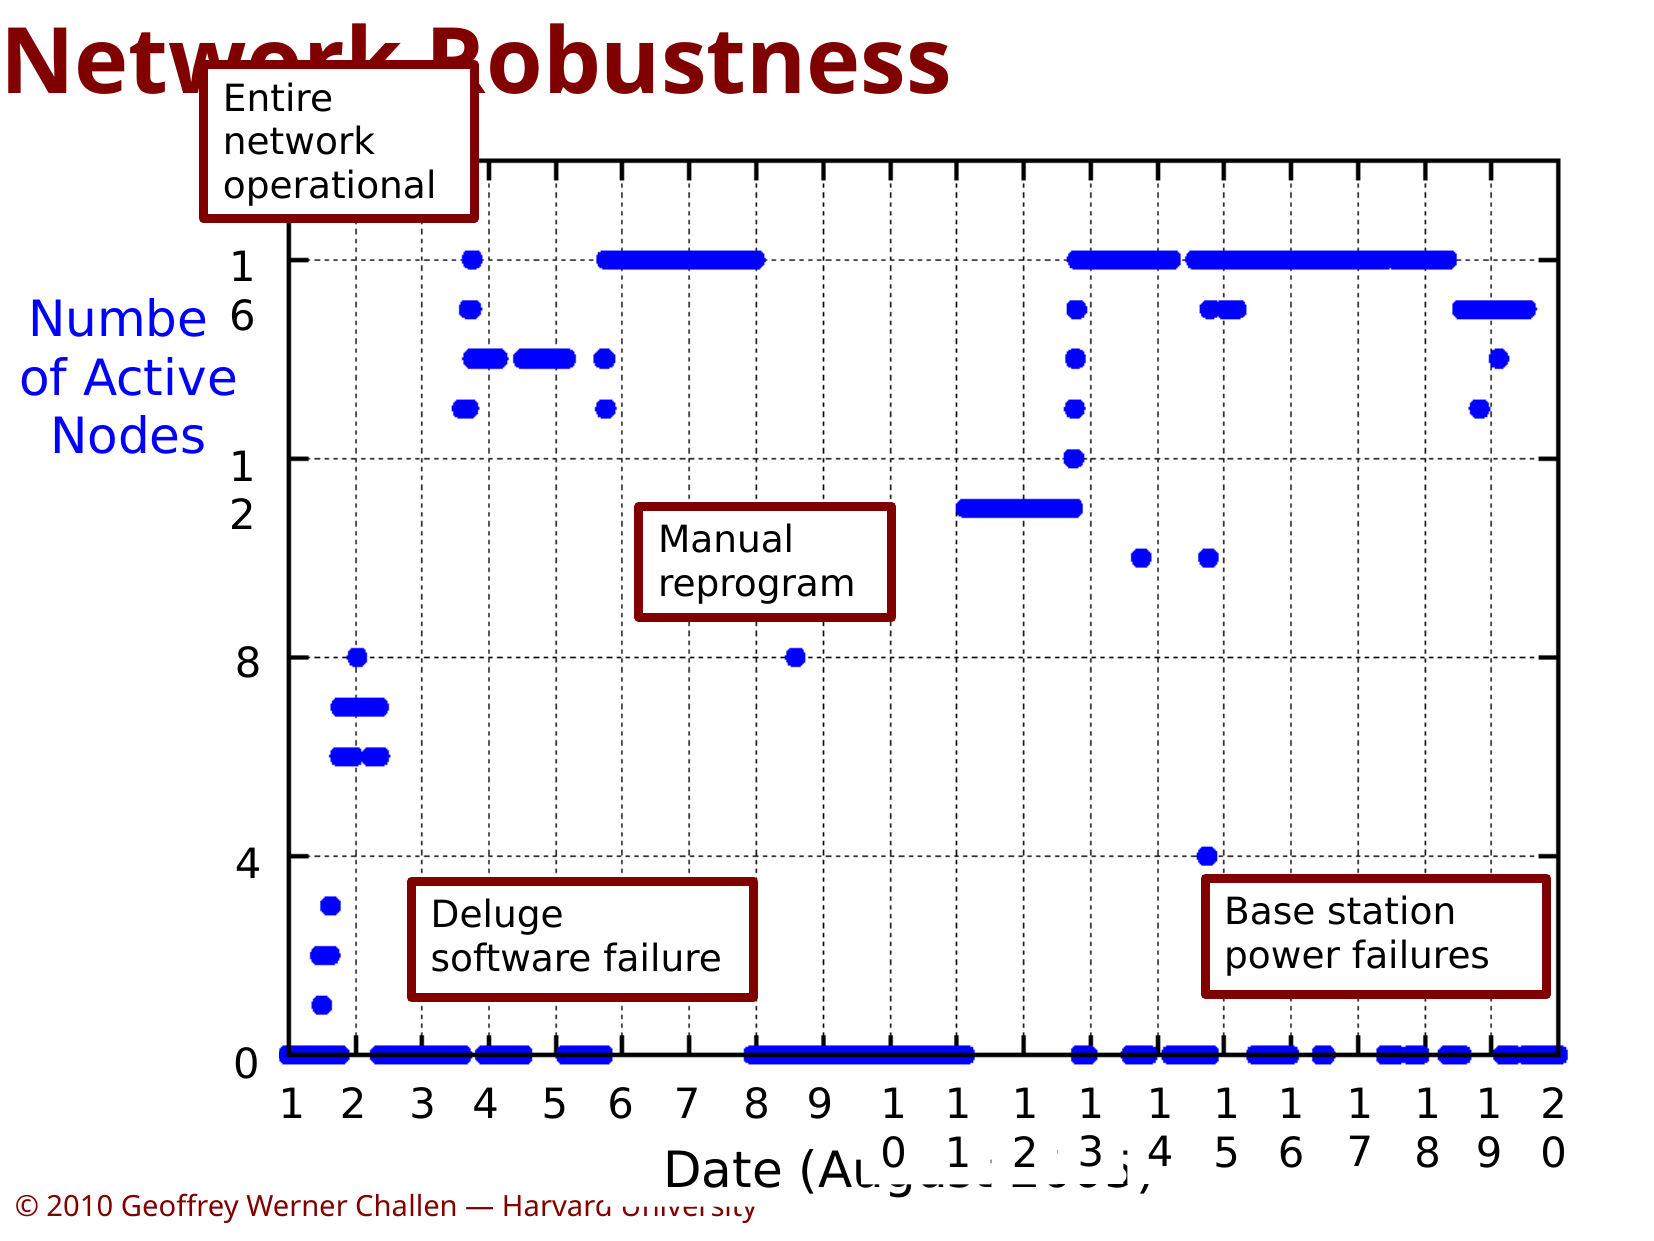

# Network Robustness
Entire network operational
16
Number of Active Nodes
12
Manual reprogram
8
4
Base station power failures
Deluge software failure
0
4
9
13
14
17
1
2
5
8
3
4
6
7
10
11
12
15
16
18
19
20
Date (August 2005)